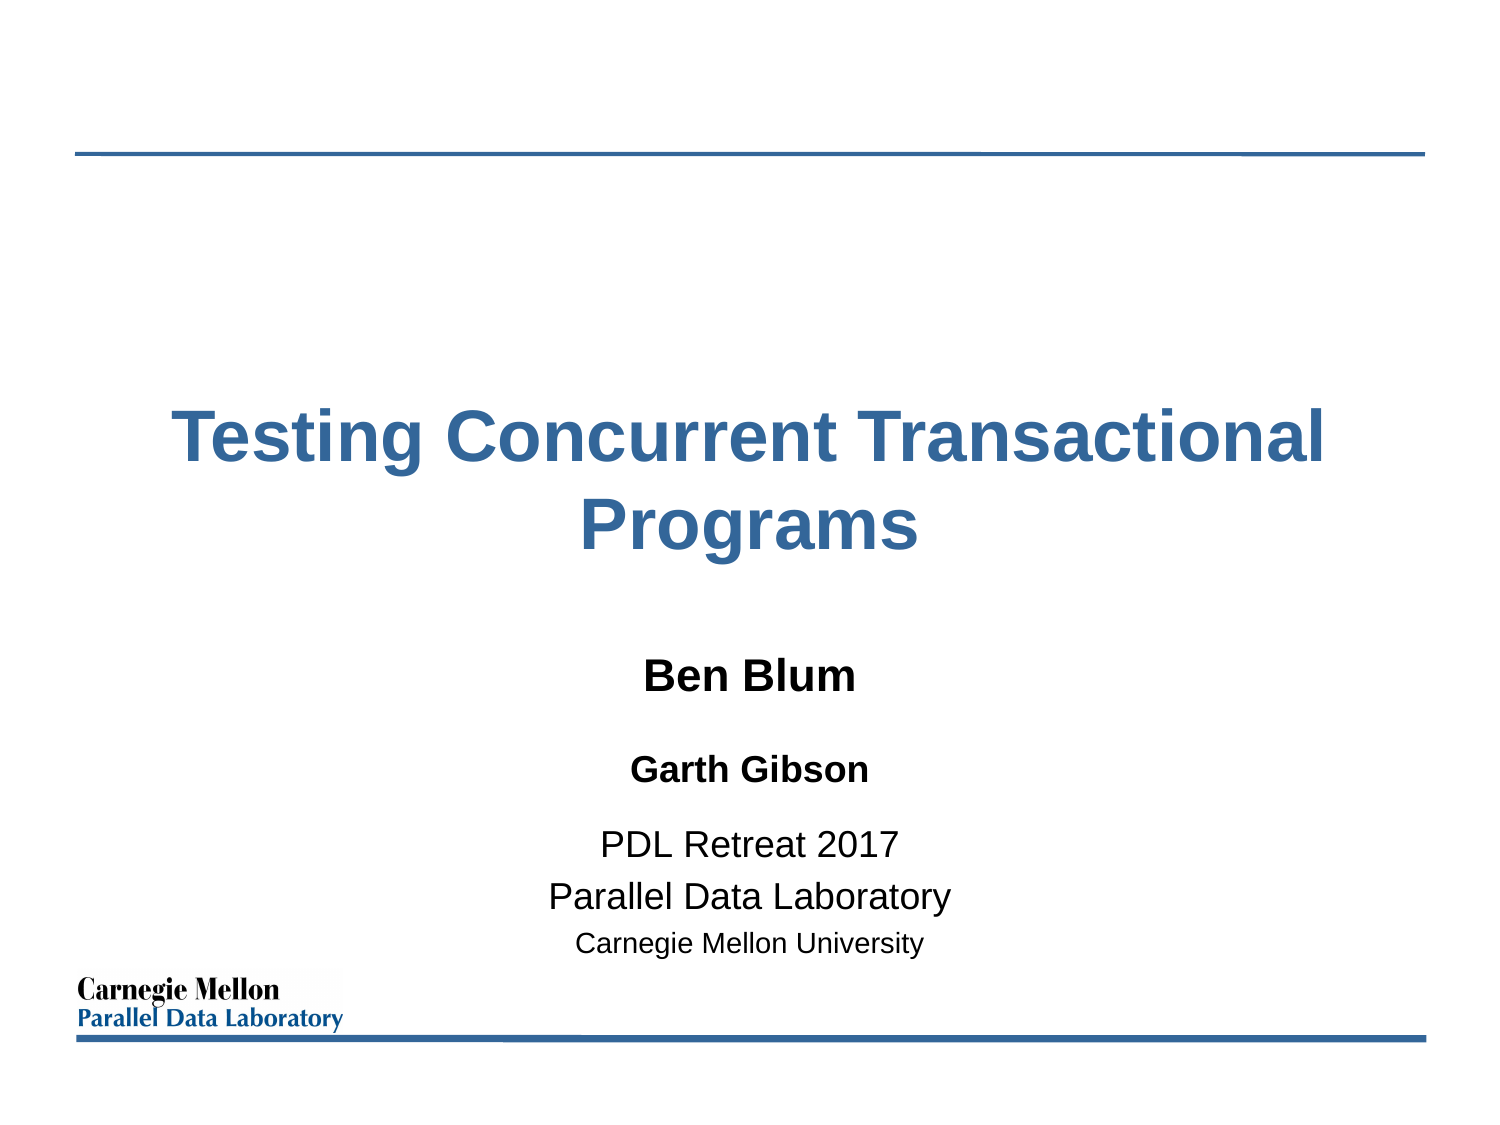

# Testing Concurrent Transactional Programs
Ben Blum
Garth Gibson
PDL Retreat 2017
Parallel Data Laboratory
Carnegie Mellon University